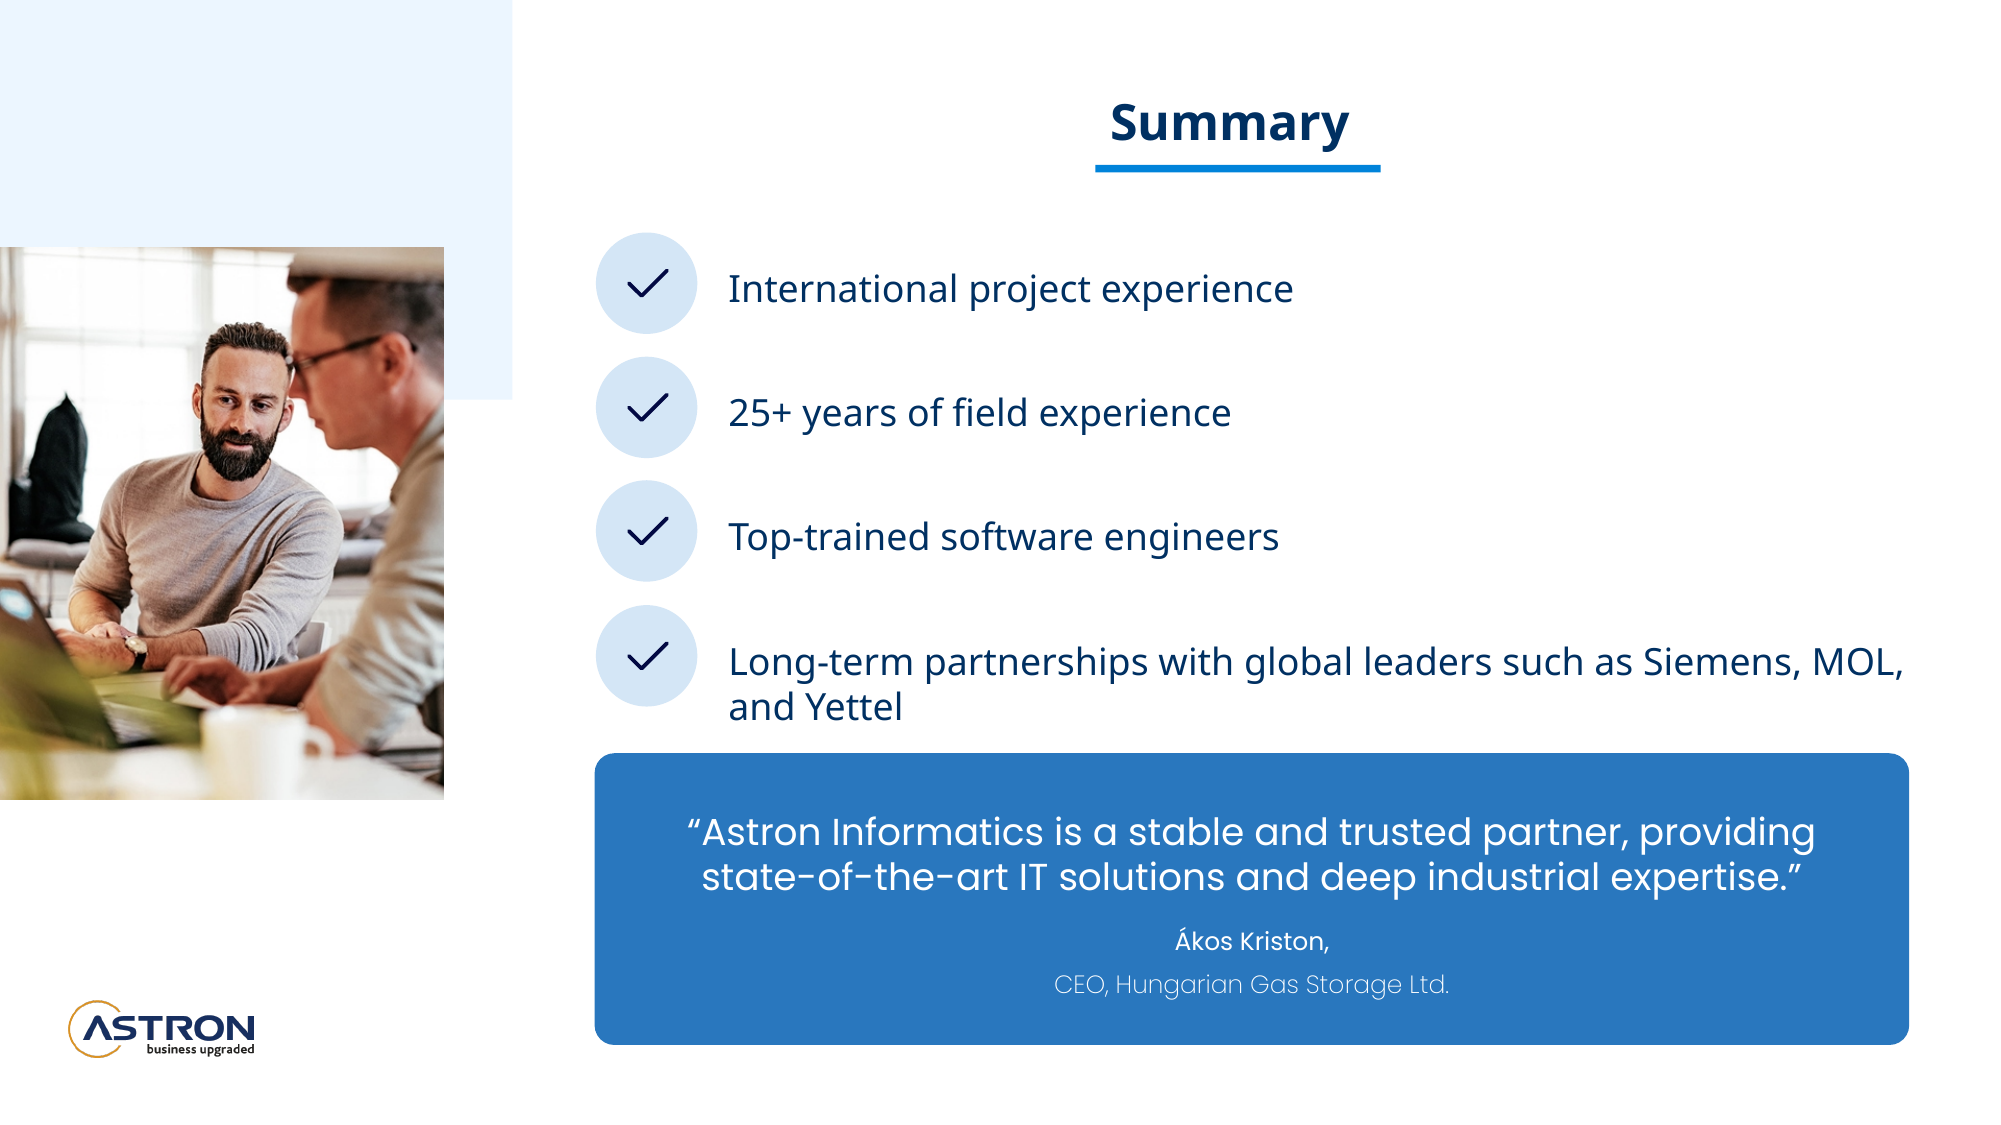

Summary
International project experience
25+ years of field experience
Top-trained software engineers
Long-term partnerships with global leaders such as Siemens, MOL, and Yettel
# “Astron Informatics is a stable and trusted partner, providing state-of-the-art IT solutions and deep industrial expertise.”
Ákos Kriston,
CEO, Hungarian Gas Storage Ltd.